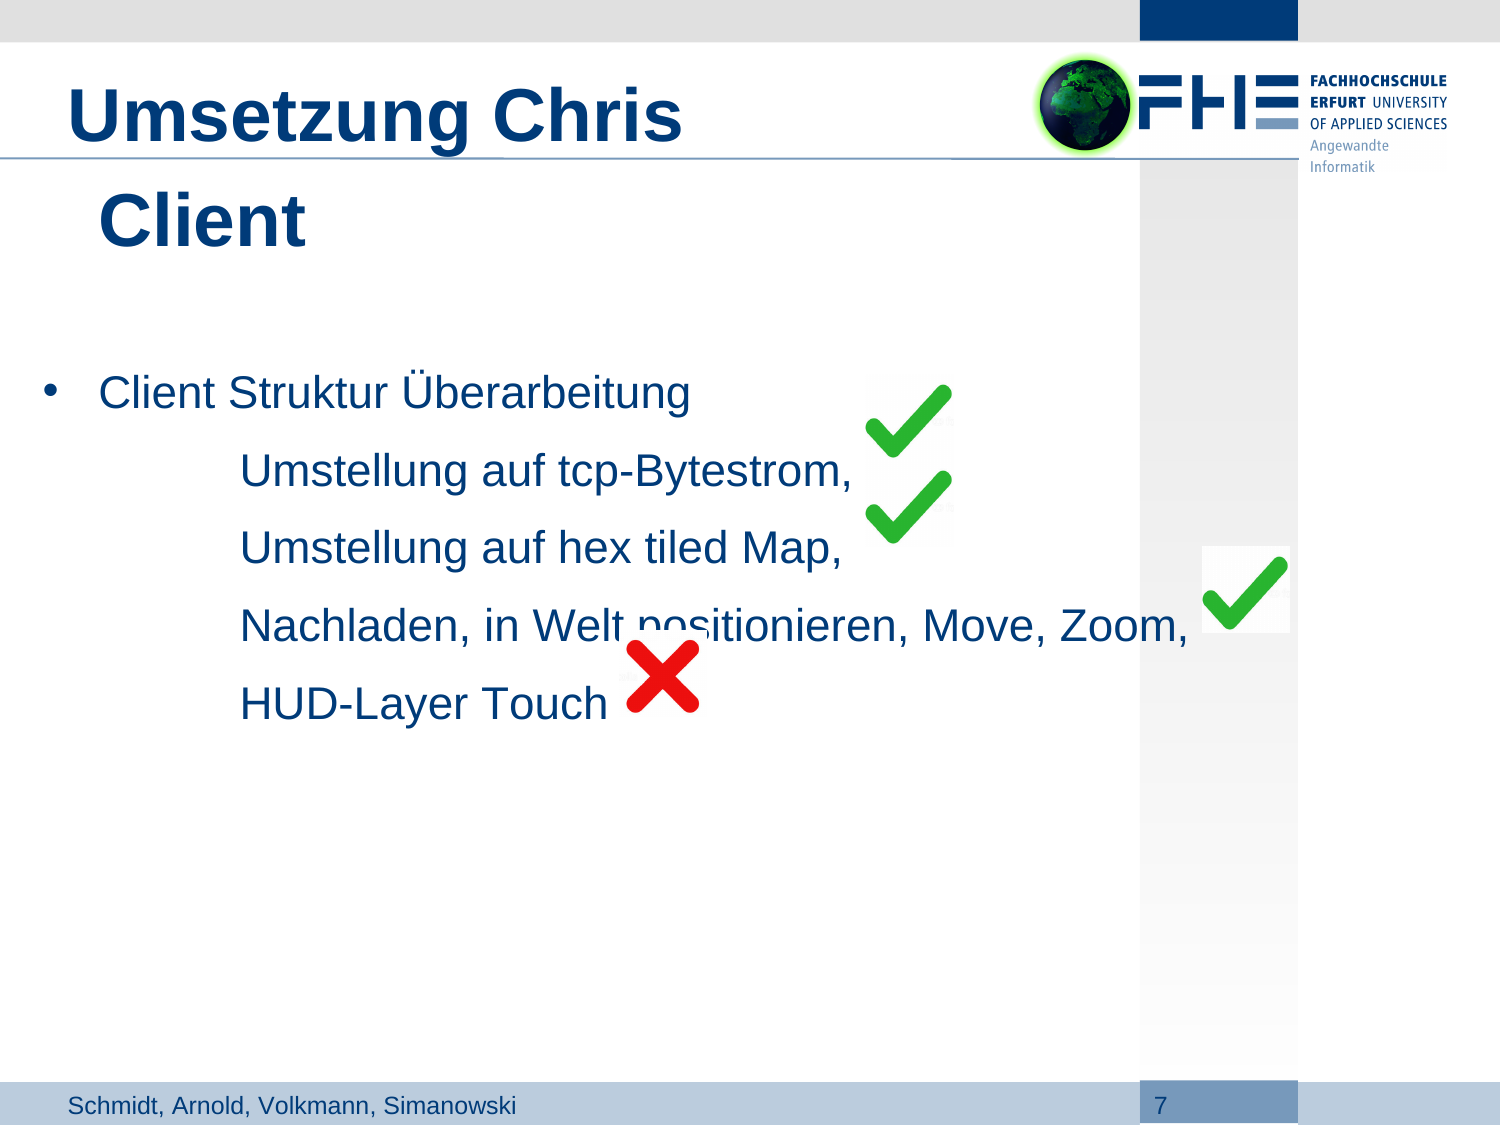

# Umsetzung Chris
Client
Client Struktur Überarbeitung
Umstellung auf tcp-Bytestrom,
Umstellung auf hex tiled Map,
Nachladen, in Welt positionieren, Move, Zoom,
HUD-Layer Touch